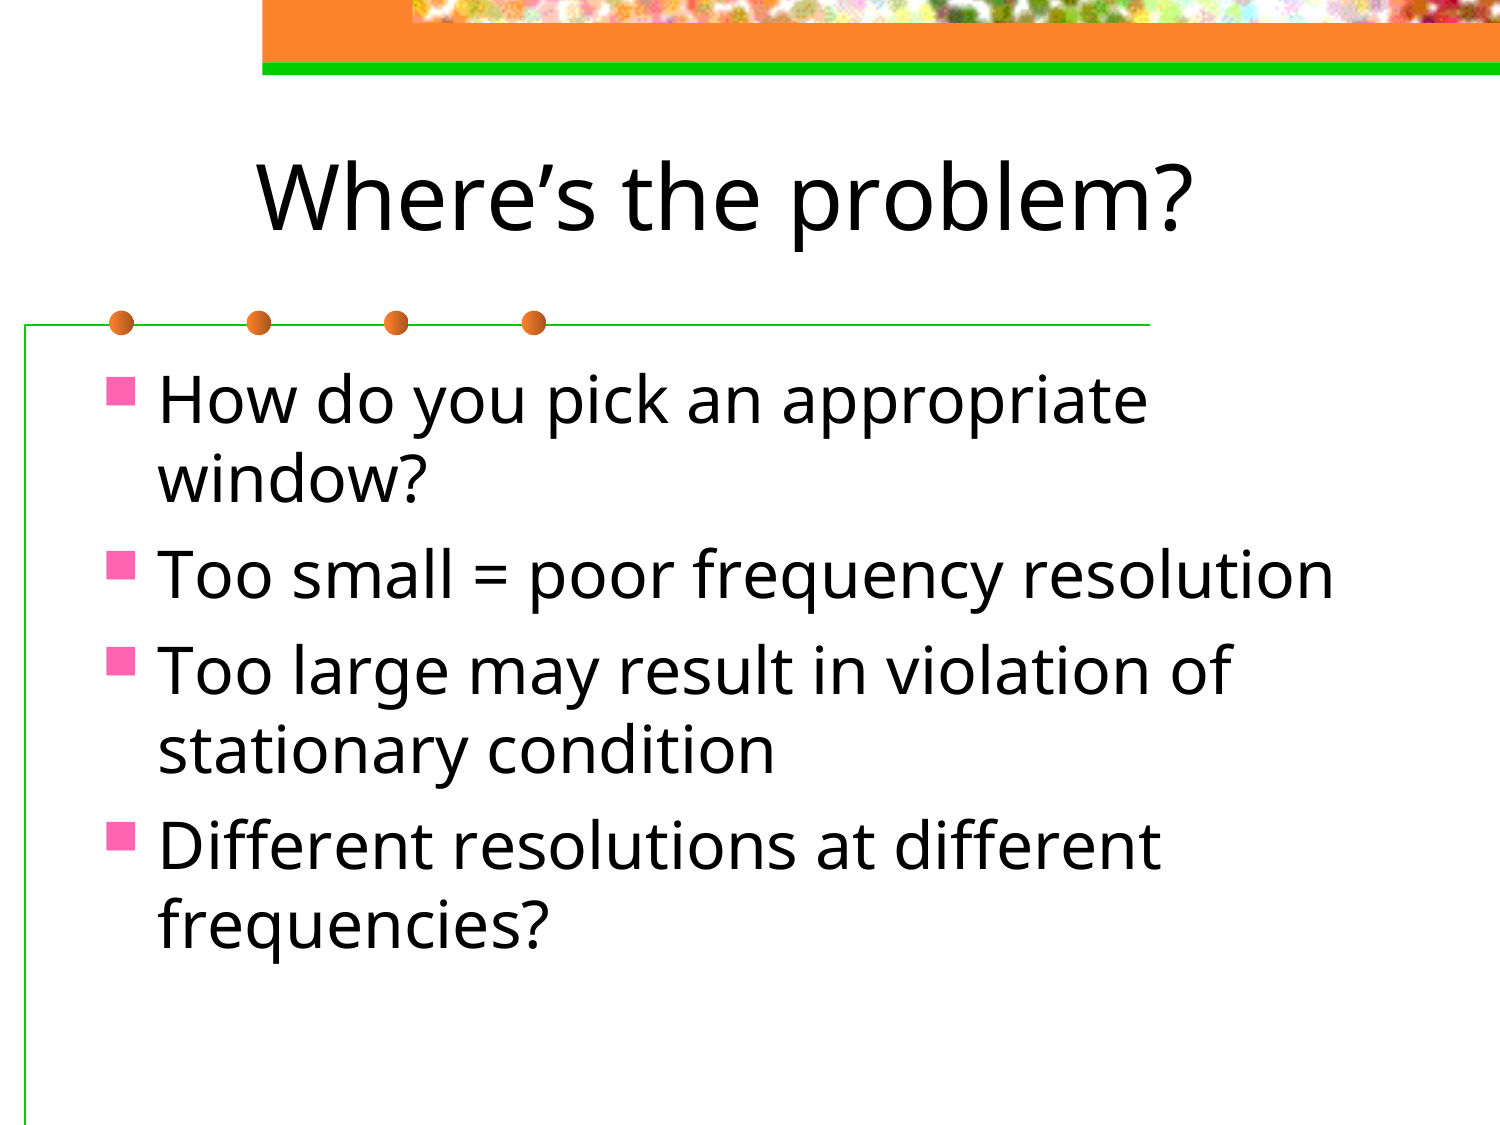

# Where’s the problem?
How do you pick an appropriate window?
Too small = poor frequency resolution
Too large may result in violation of stationary condition
Different resolutions at different frequencies?